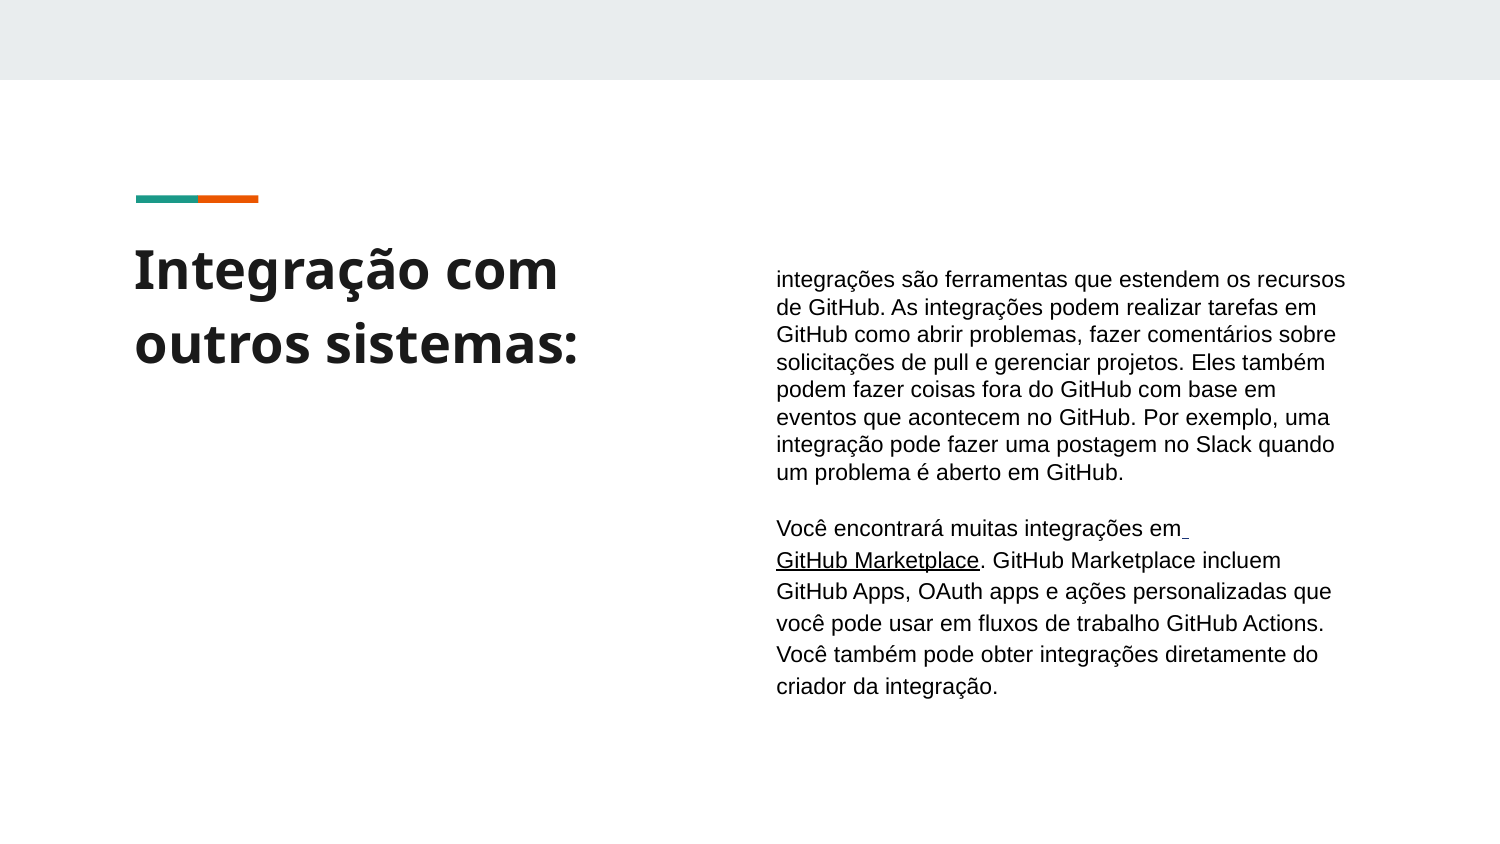

# Integração com outros sistemas:
integrações são ferramentas que estendem os recursos de GitHub. As integrações podem realizar tarefas em GitHub como abrir problemas, fazer comentários sobre solicitações de pull e gerenciar projetos. Eles também podem fazer coisas fora do GitHub com base em eventos que acontecem no GitHub. Por exemplo, uma integração pode fazer uma postagem no Slack quando um problema é aberto em GitHub.
Você encontrará muitas integrações em GitHub Marketplace. GitHub Marketplace incluem GitHub Apps, OAuth apps e ações personalizadas que você pode usar em fluxos de trabalho GitHub Actions. Você também pode obter integrações diretamente do criador da integração.